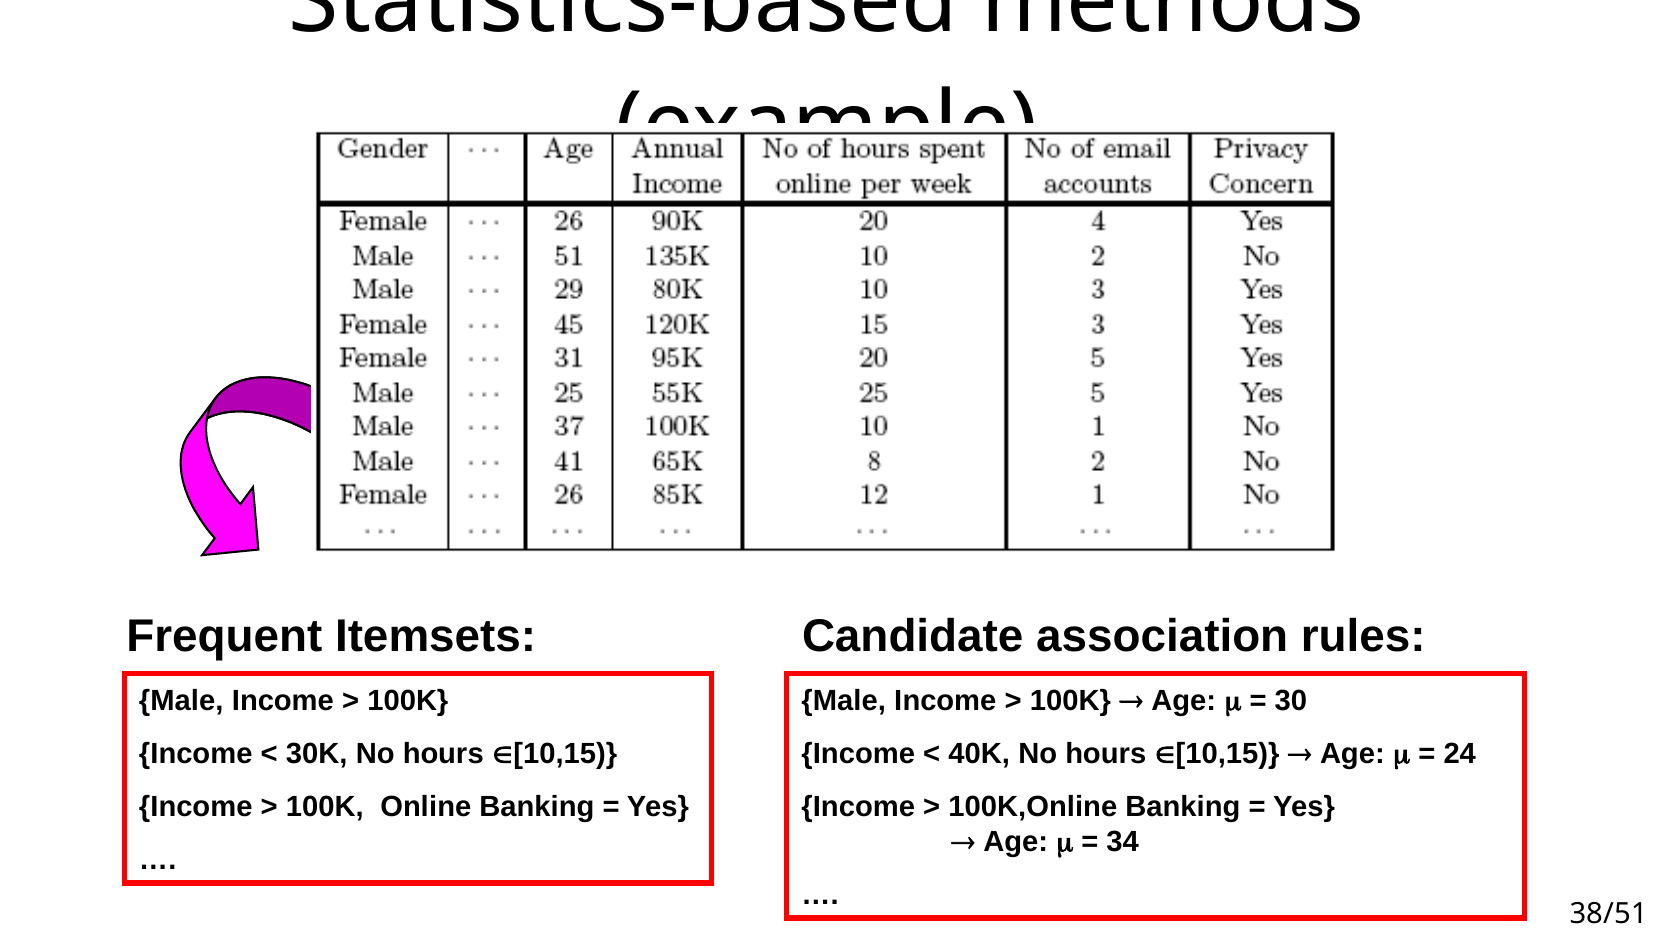

# Statistics-based methods (example)
Frequent Itemsets:
Candidate association rules:
{Male, Income > 100K}
{Income < 30K, No hours [10,15)}
{Income > 100K, Online Banking = Yes}
….
{Male, Income > 100K}  Age:  = 30
{Income < 40K, No hours [10,15)}  Age:  = 24
{Income > 100K,Online Banking = Yes}
	 Age:  = 34
….
38